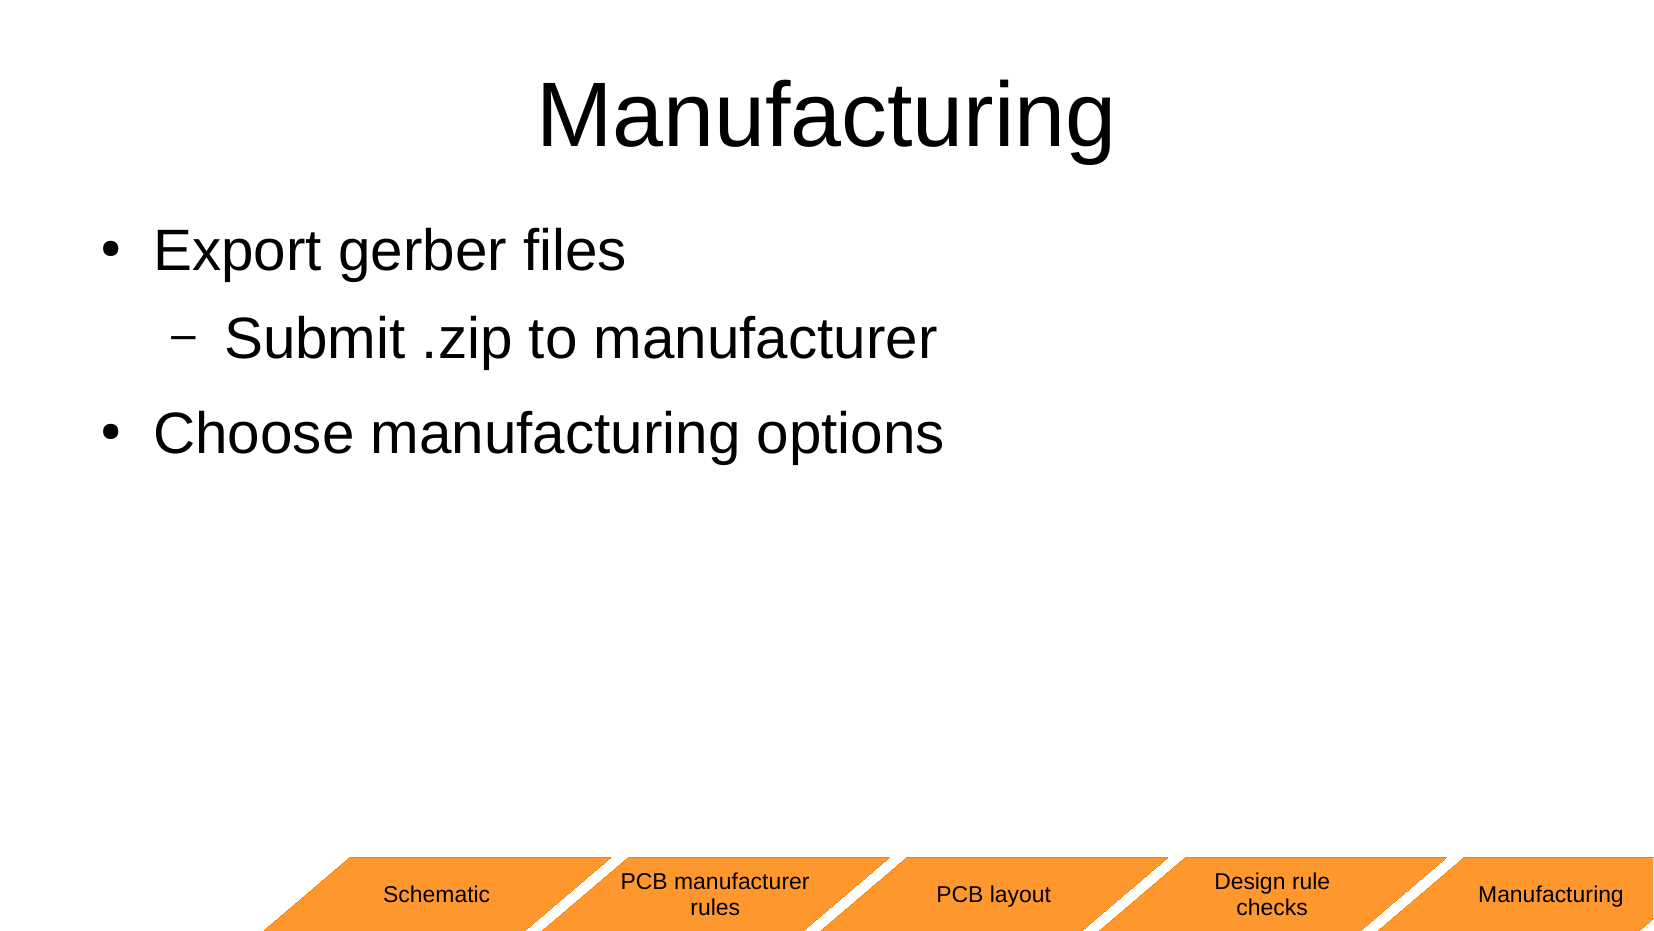

# Manufacturing
Export gerber files
Submit .zip to manufacturer
Choose manufacturing options
Schematic
PCB manufacturer rules
PCB layout
Design rule checks
Manufacturing